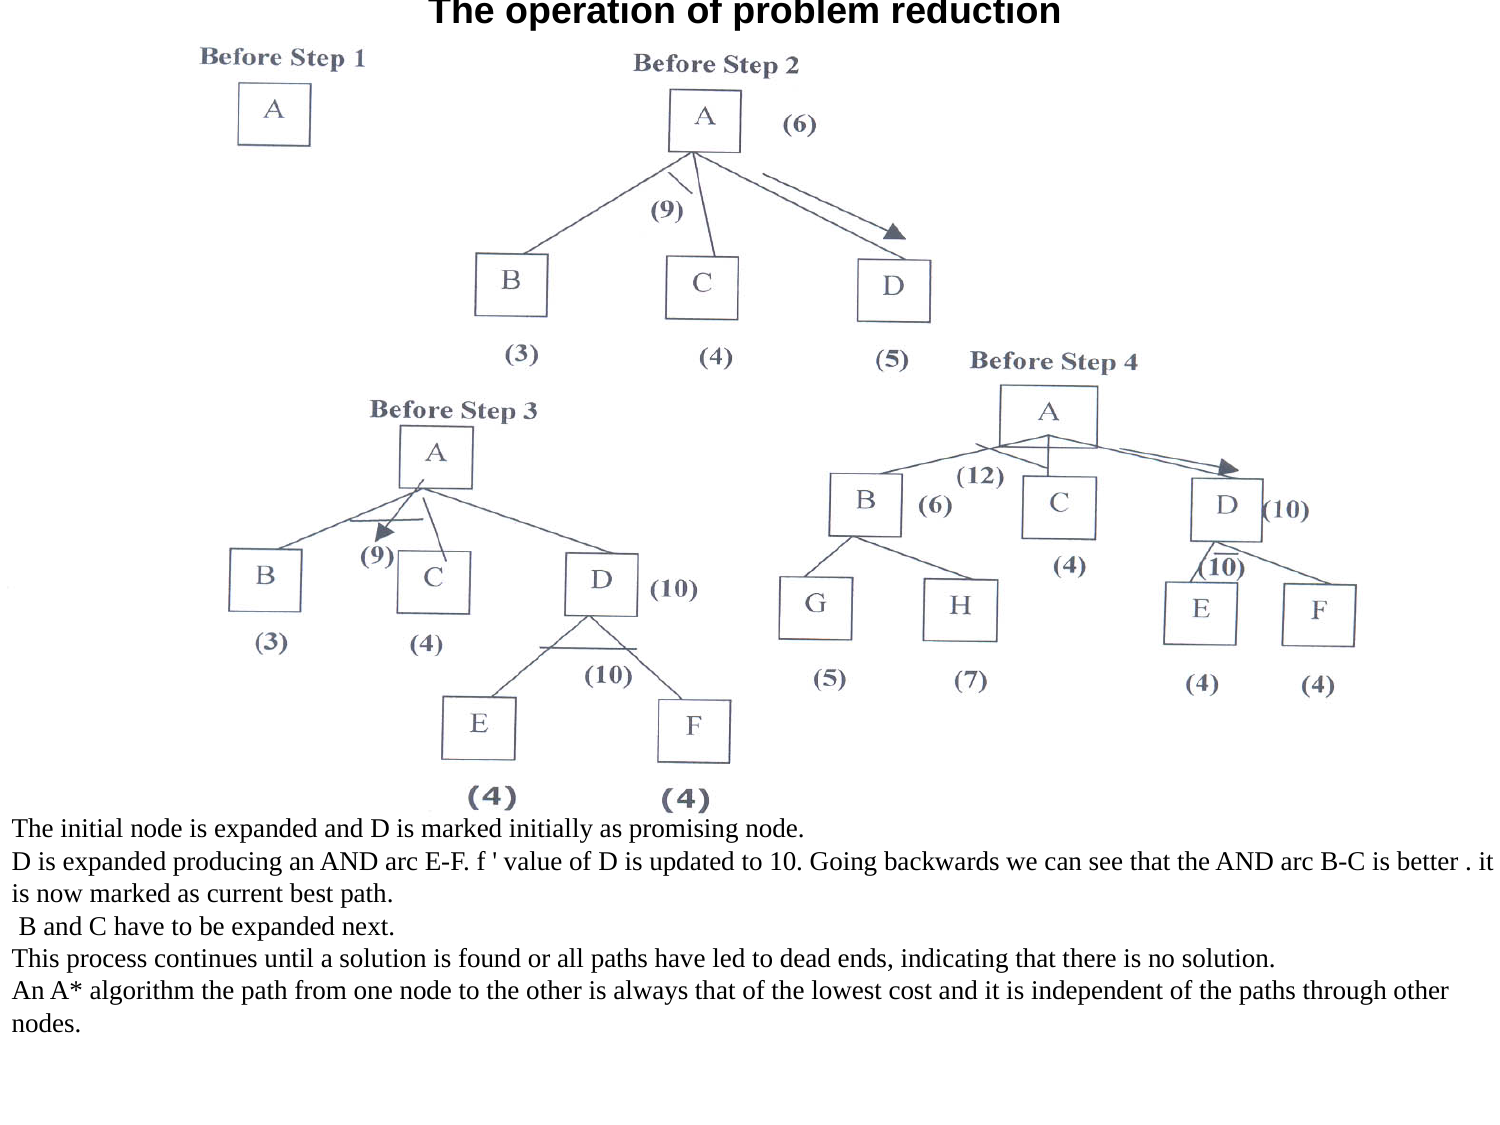

The operation of problem reduction
The initial node is expanded and D is marked initially as promising node.
D is expanded producing an AND arc E-F. f ' value of D is updated to 10. Going backwards we can see that the AND arc B-C is better . it is now marked as current best path.
 B and C have to be expanded next.
This process continues until a solution is found or all paths have led to dead ends, indicating that there is no solution.
An A* algorithm the path from one node to the other is always that of the lowest cost and it is independent of the paths through other nodes.